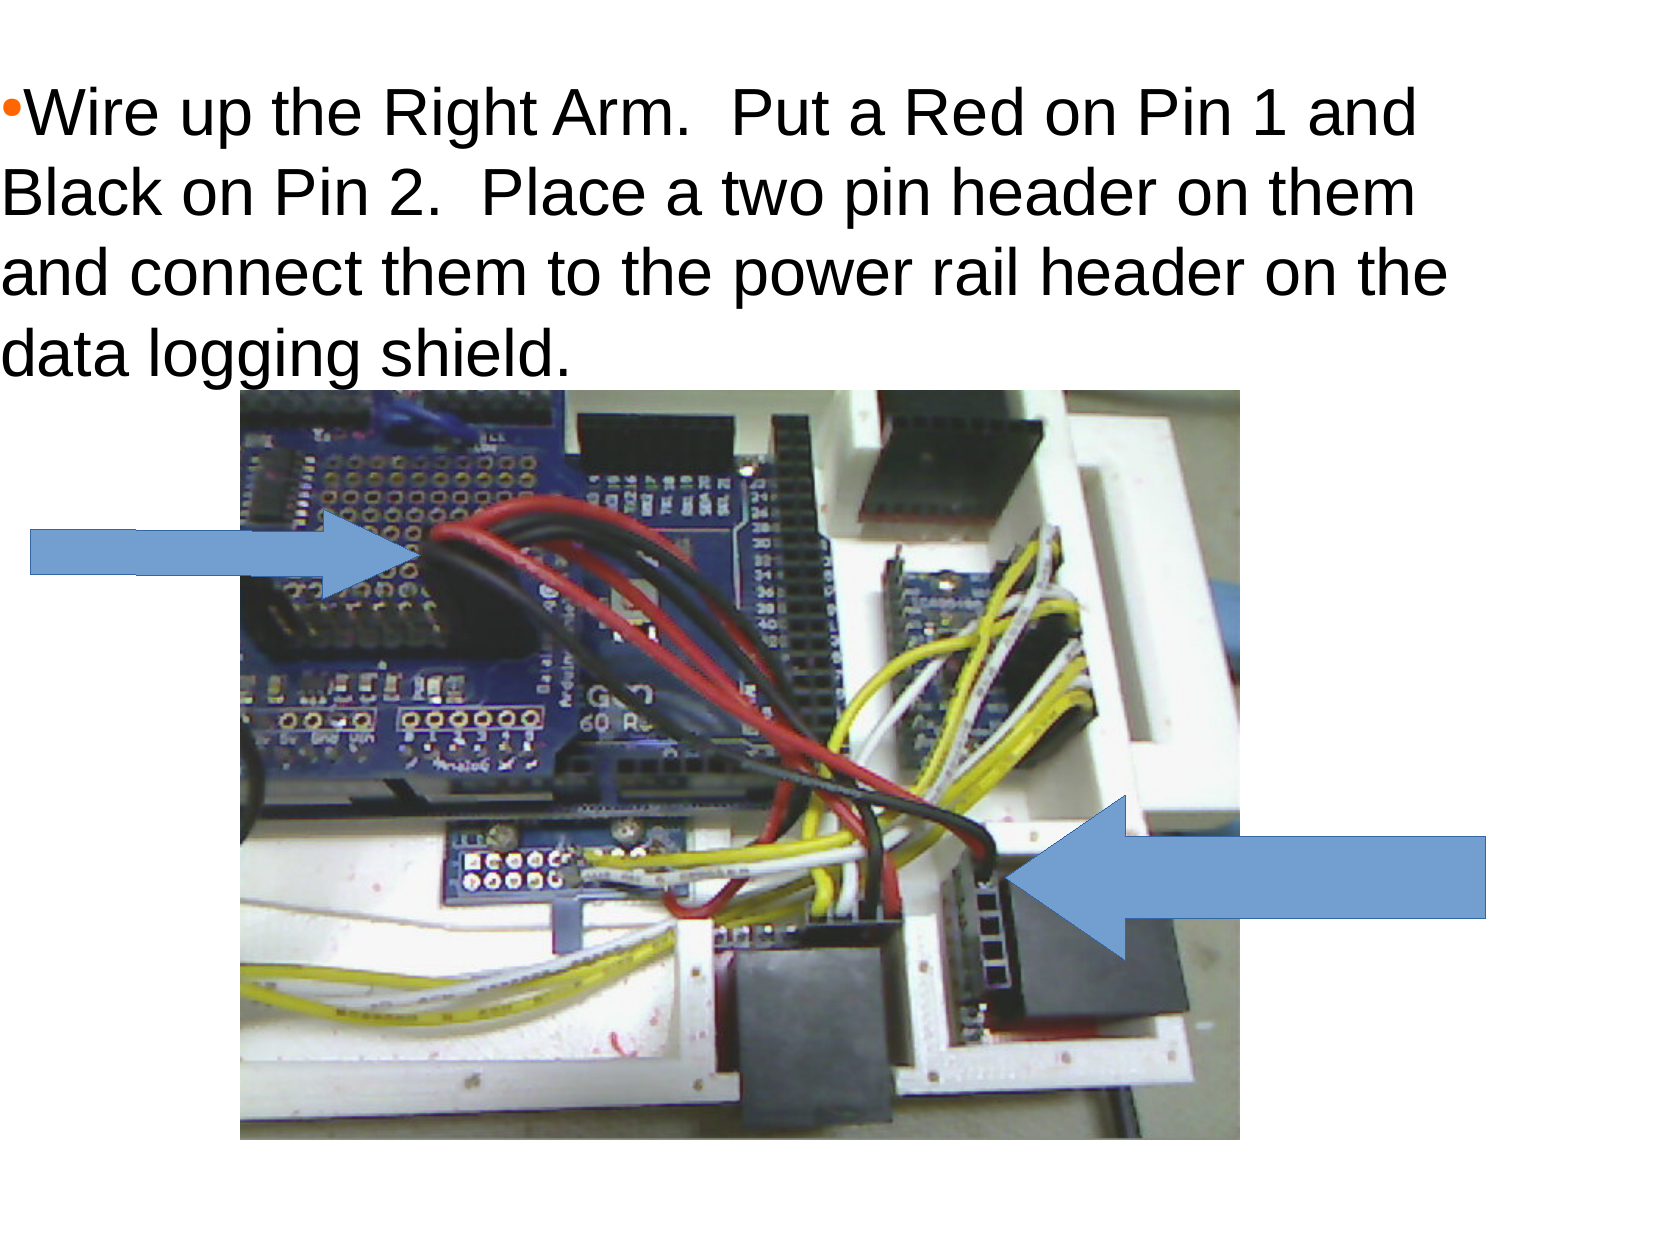

# Wire up the Right Arm. Put a Red on Pin 1 and Black on Pin 2. Place a two pin header on them and connect them to the power rail header on the data logging shield.